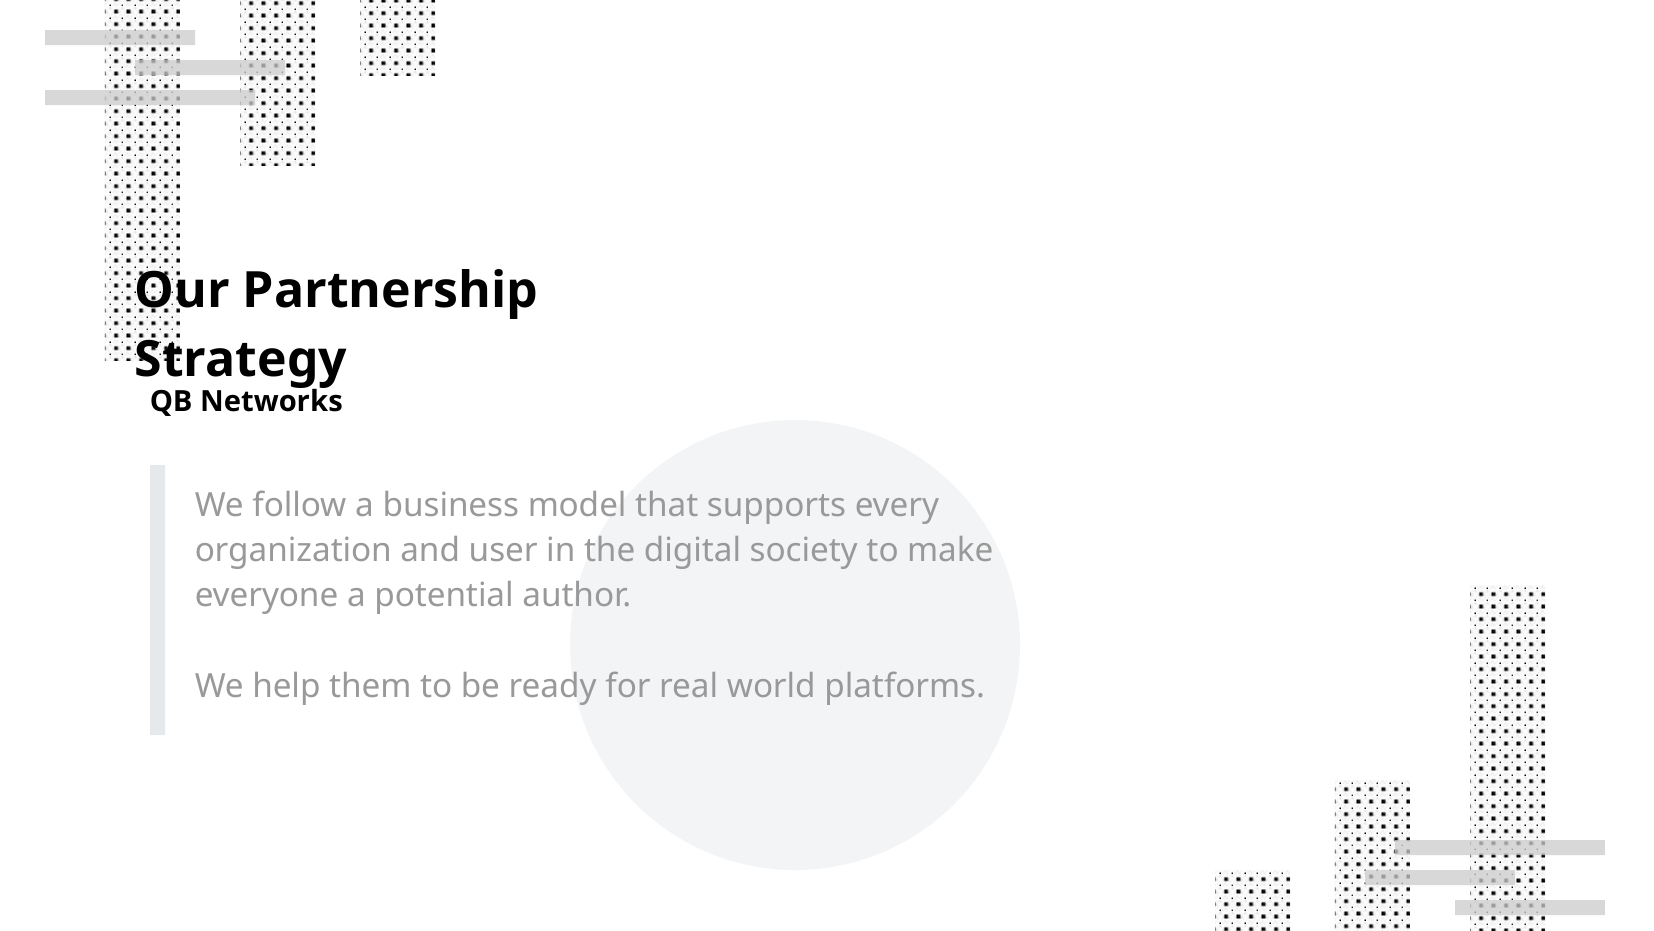

Our Partnership Strategy
QB Networks
We follow a business model that supports every organization and user in the digital society to make everyone a potential author.
We help them to be ready for real world platforms.